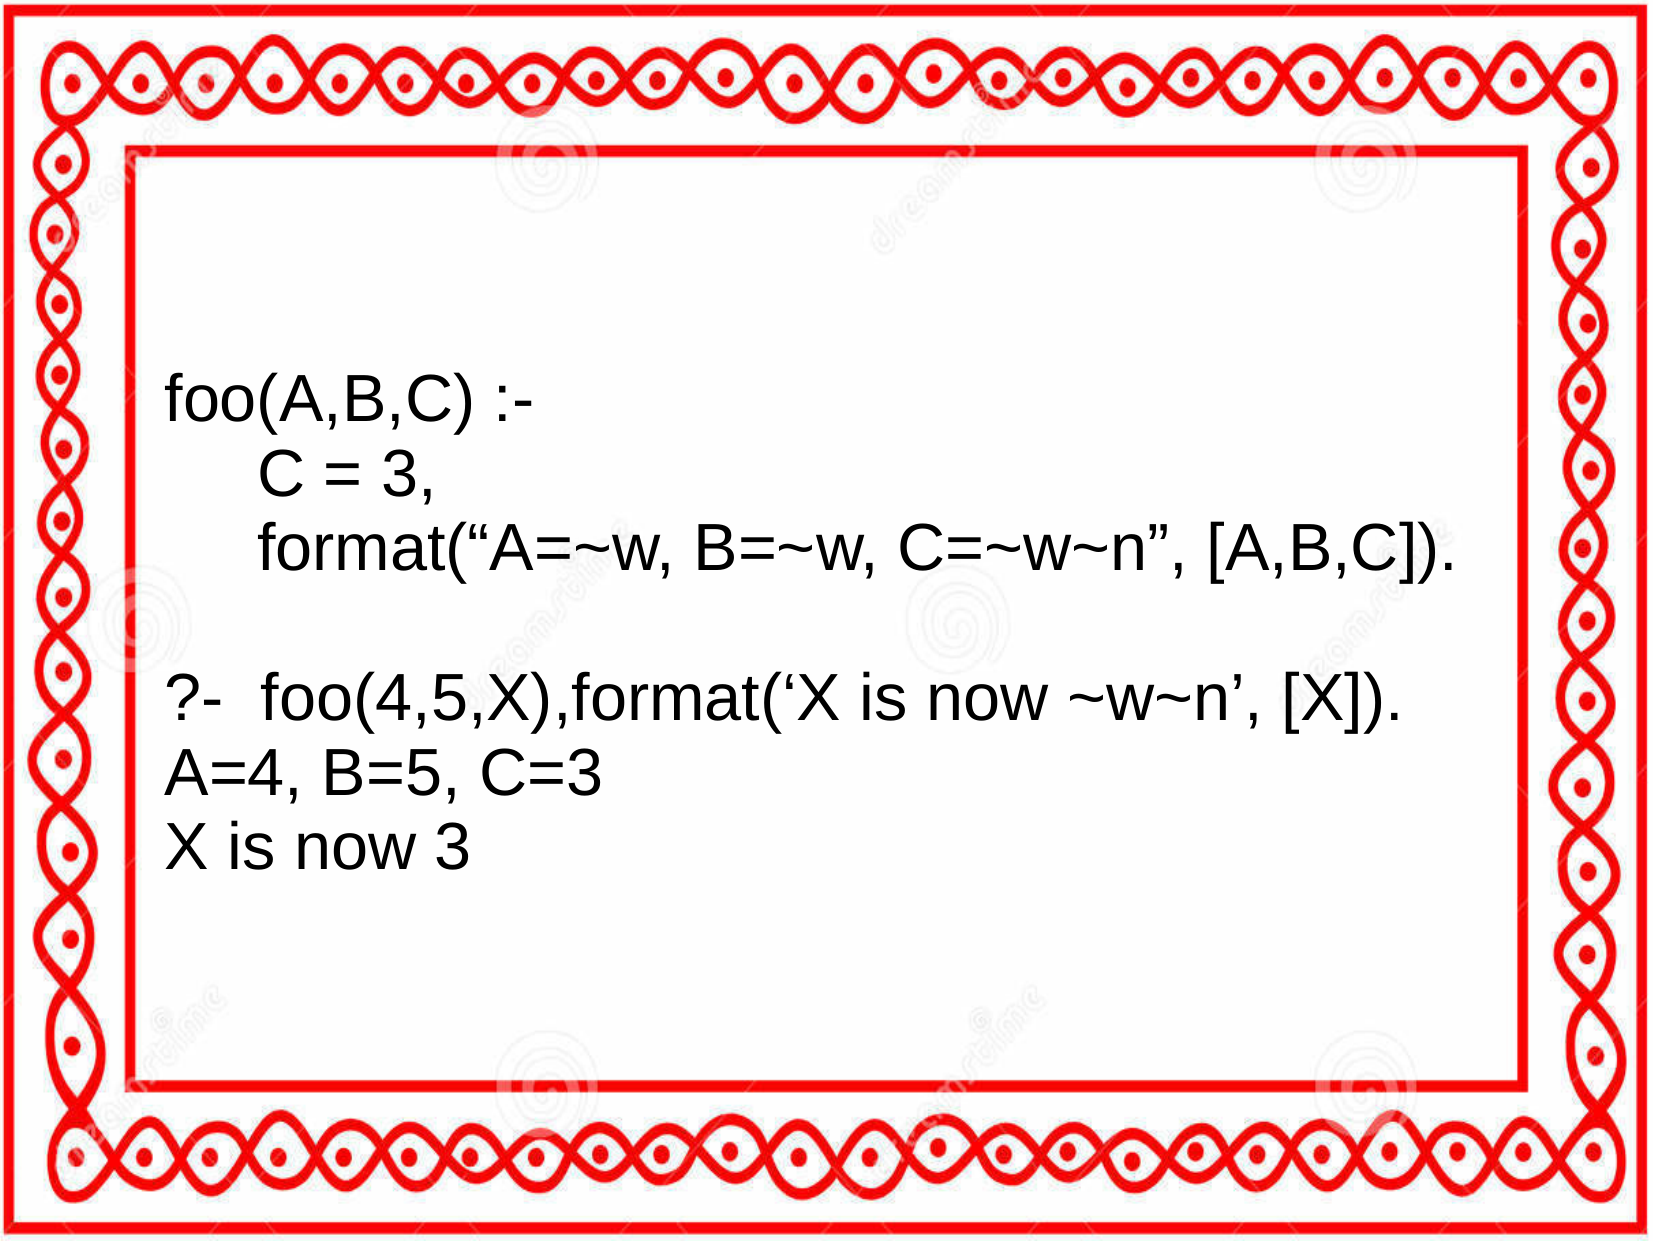

# foo(A,B,C) :-
 C = 3,
 format(“A=~w, B=~w, C=~w~n”, [A,B,C]).
?- foo(4,5,X),format(‘X is now ~w~n’, [X]).
A=4, B=5, C=3
X is now 3